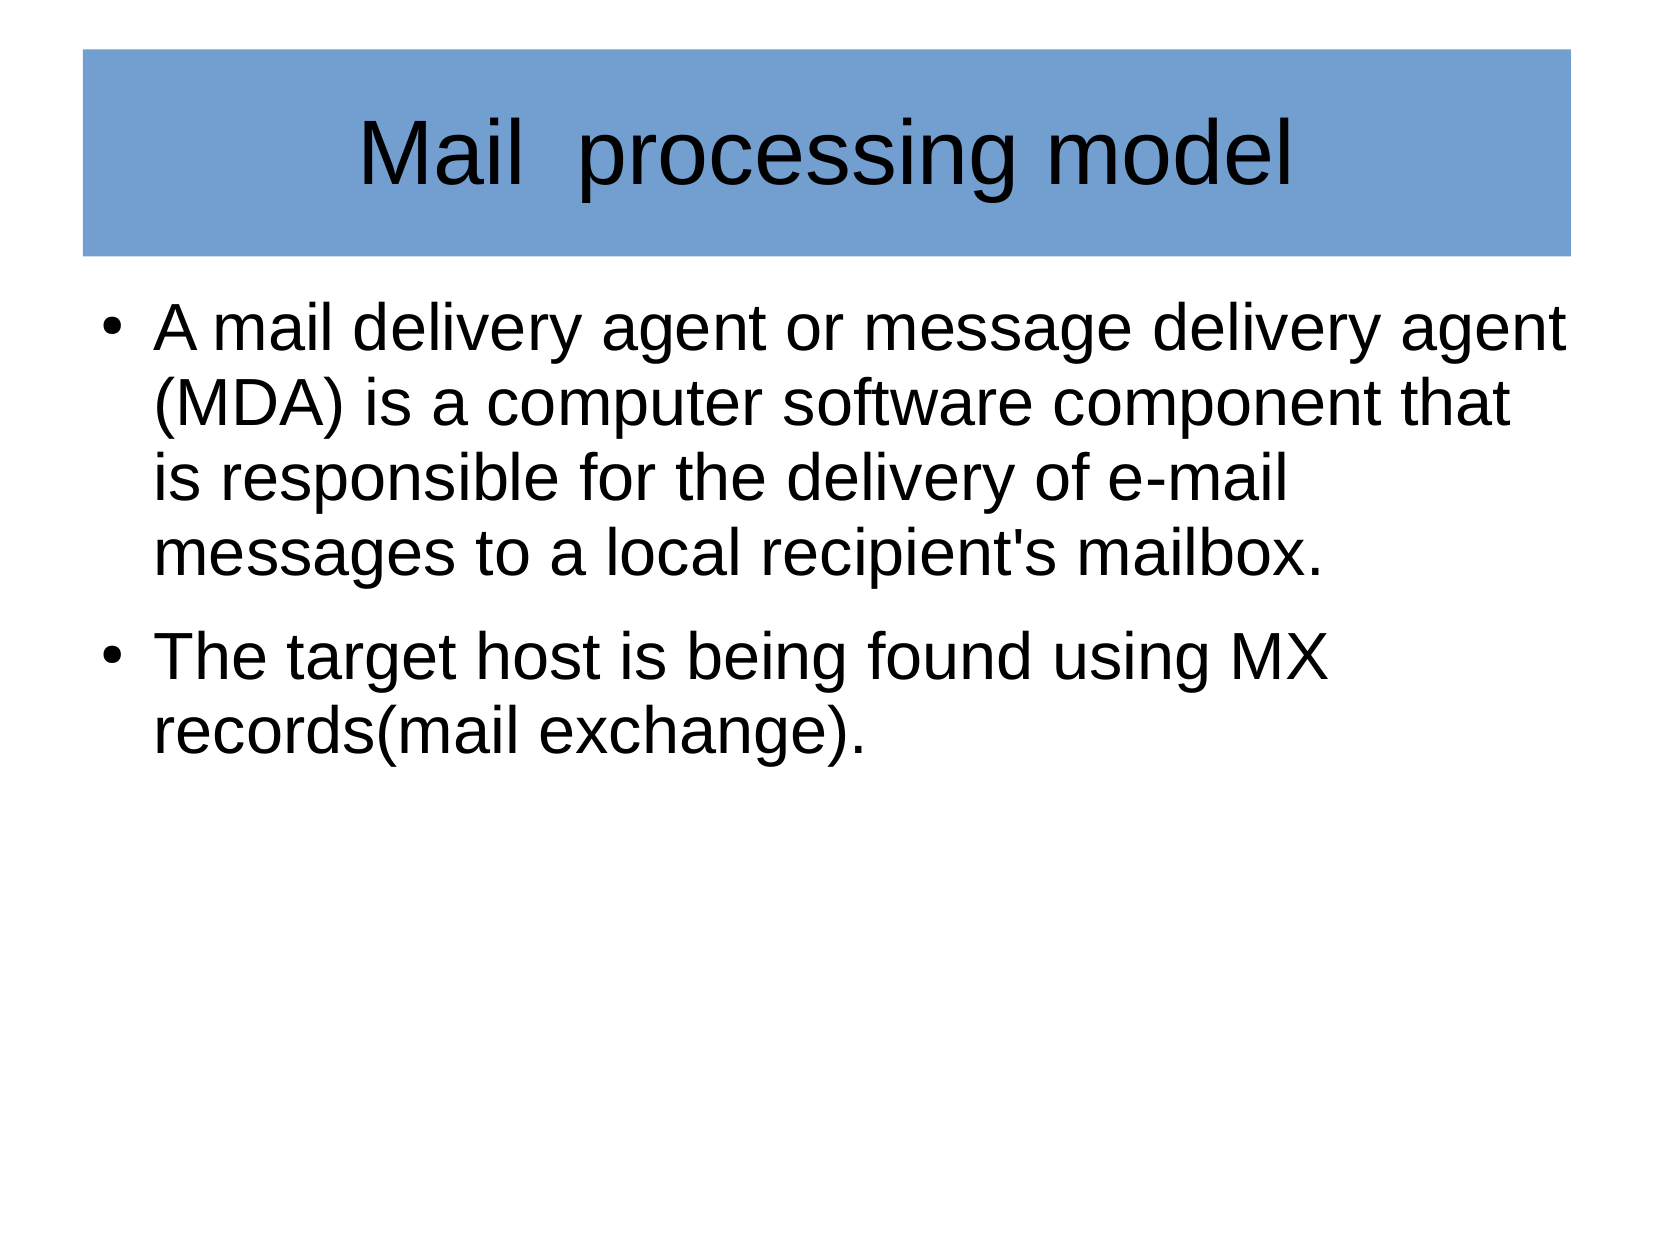

#
Mail processing model
A mail delivery agent or message delivery agent (MDA) is a computer software component that is responsible for the delivery of e-mail messages to a local recipient's mailbox.
The target host is being found using MX records(mail exchange).